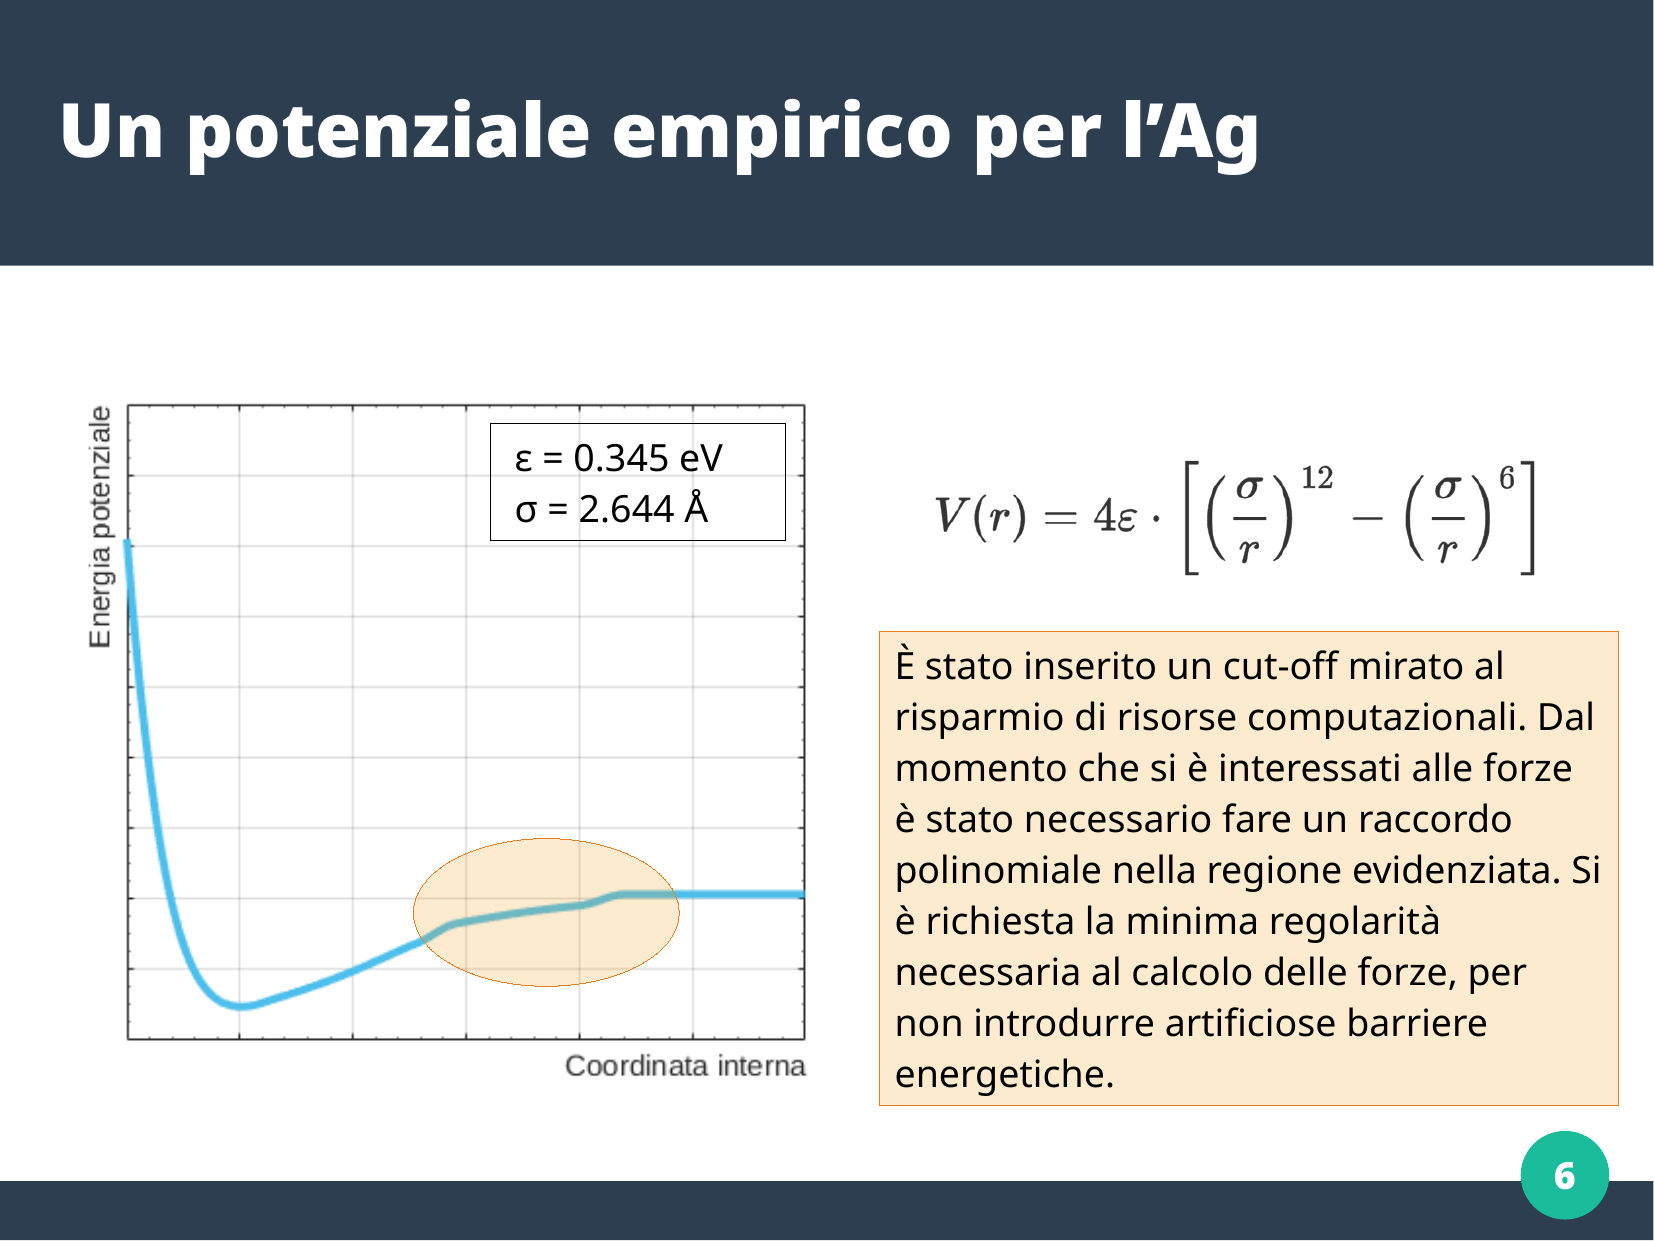

# Un potenziale empirico per l’Ag
 ε = 0.345 eV
 σ = 2.644 Å
È stato inserito un cut-off mirato al risparmio di risorse computazionali. Dal momento che si è interessati alle forze è stato necessario fare un raccordo polinomiale nella regione evidenziata. Si è richiesta la minima regolarità necessaria al calcolo delle forze, per non introdurre artificiose barriere energetiche.
6